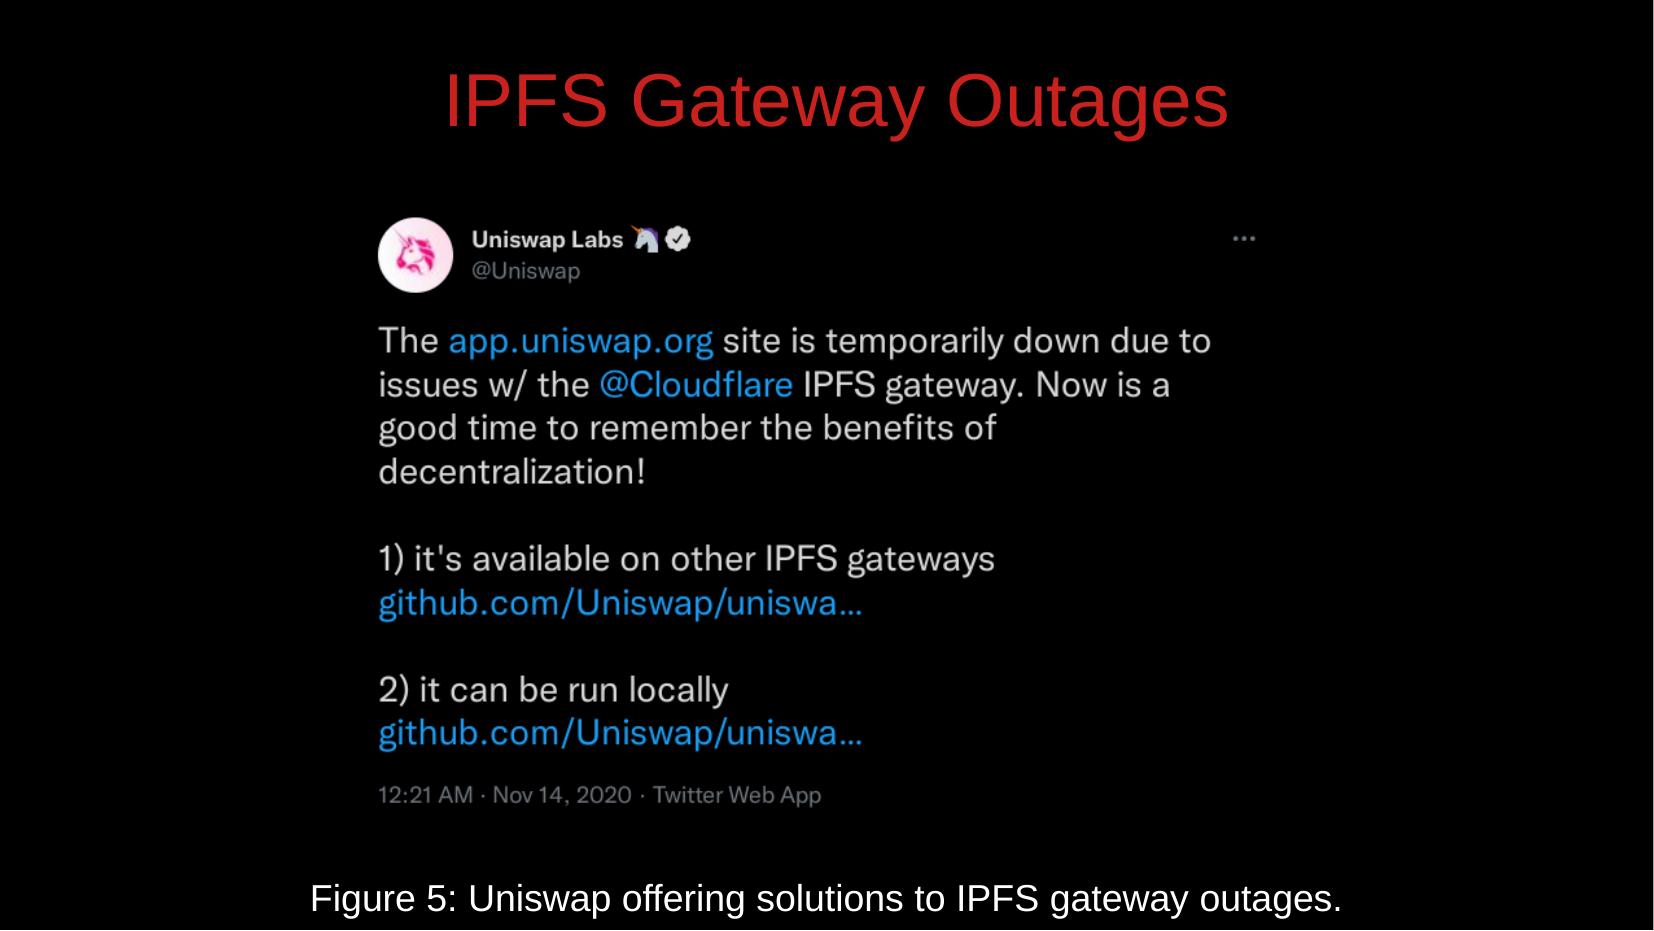

IPFS Gateway Outages
Figure 5: Uniswap offering solutions to IPFS gateway outages.